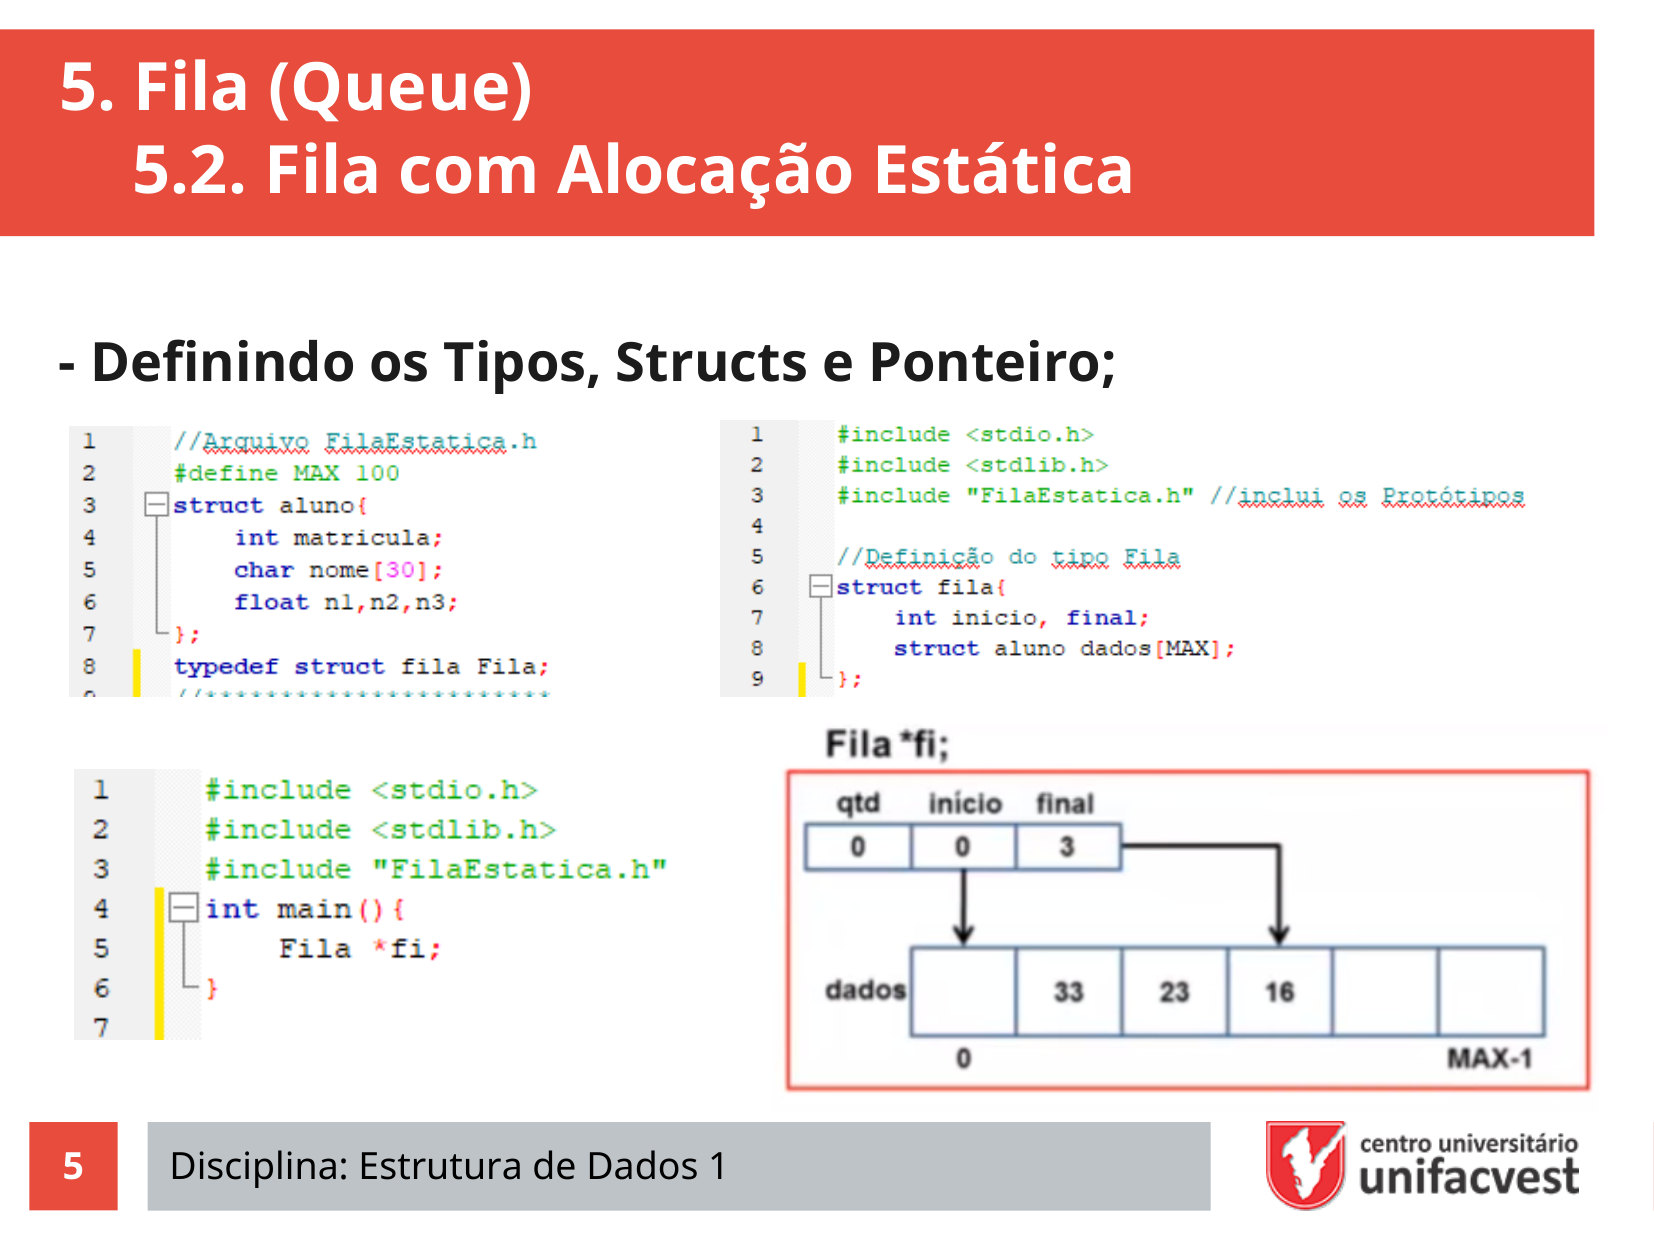

# 5. Fila (Queue) 5.2. Fila com Alocação Estática
- Definindo os Tipos, Structs e Ponteiro;
5
Disciplina: Estrutura de Dados 1